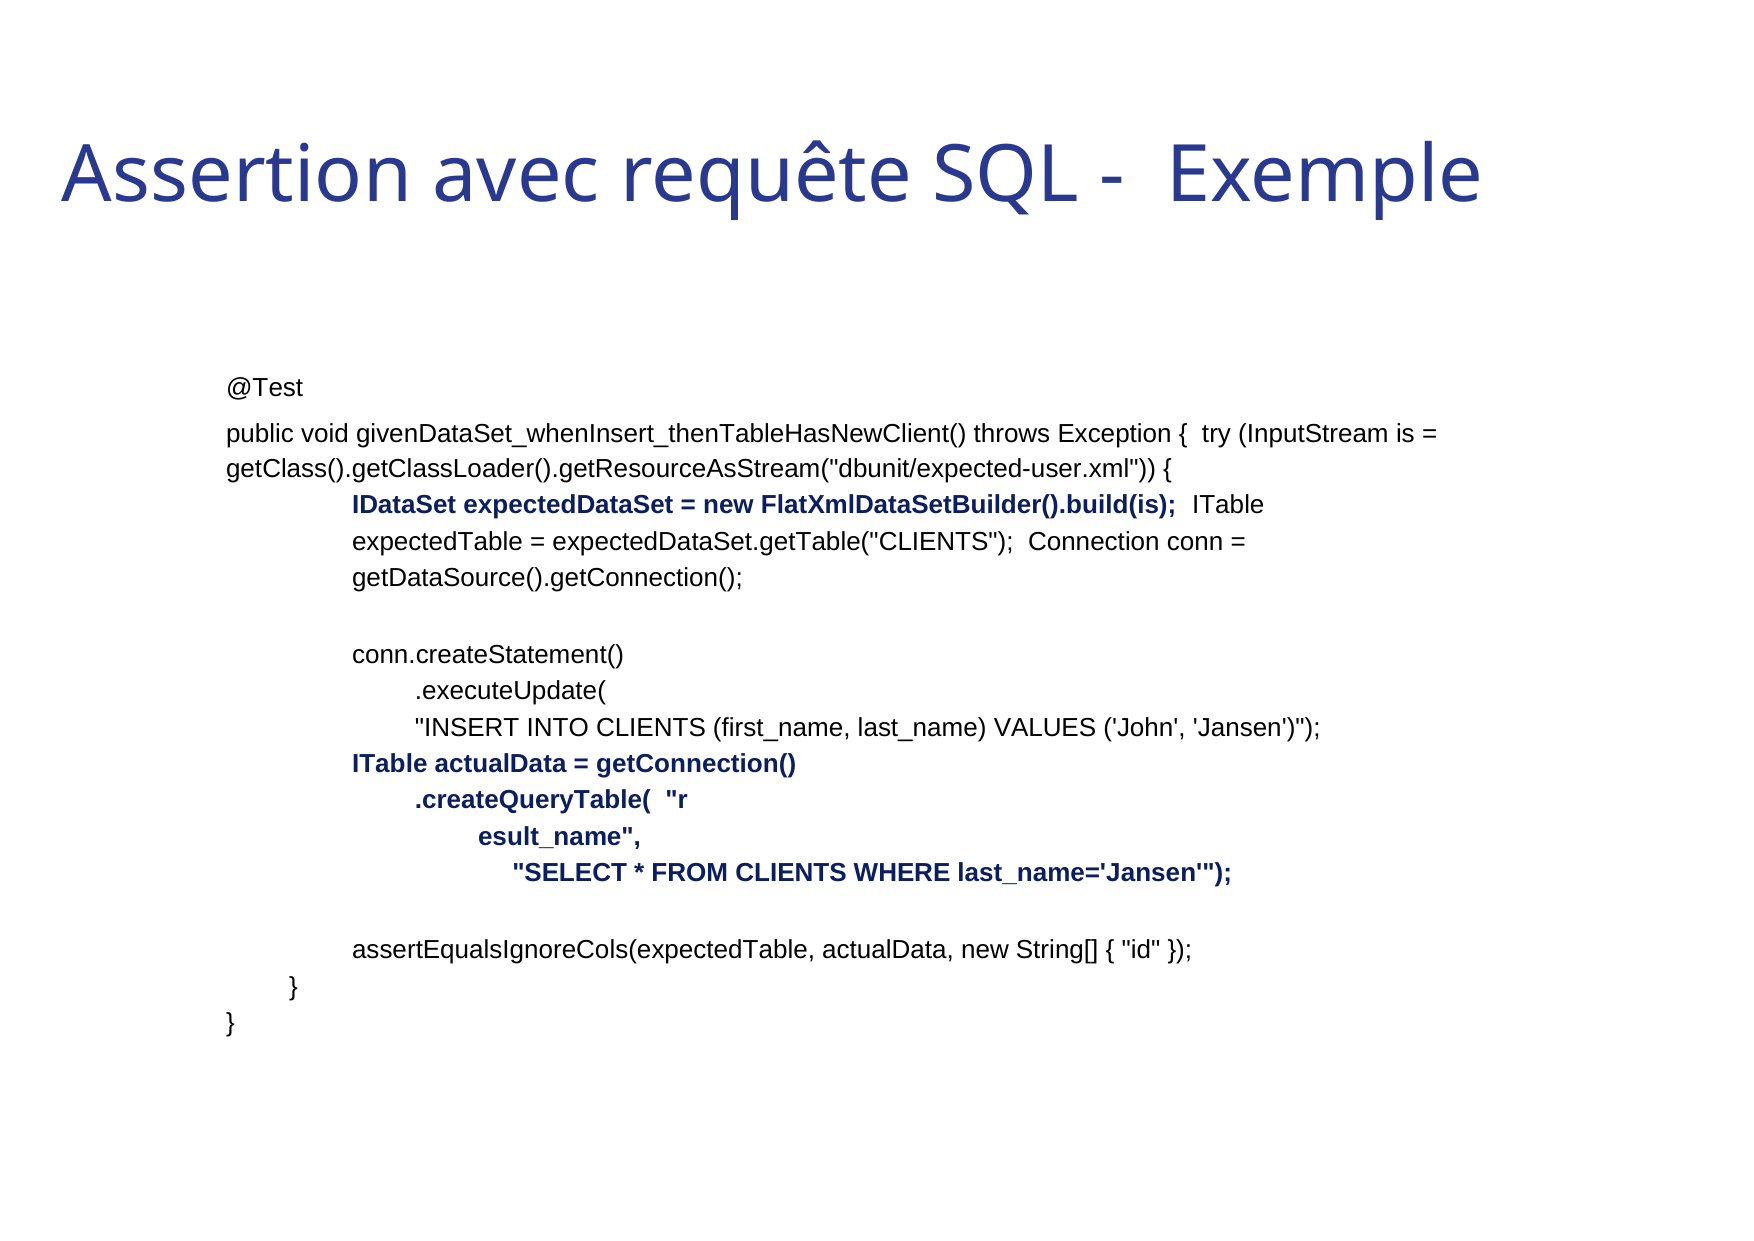

# Assertion avec requête SQL - Exemple
@Test
public void givenDataSet_whenInsert_thenTableHasNewClient() throws Exception { try (InputStream is =
getClass().getClassLoader().getResourceAsStream("dbunit/expected-user.xml")) {
IDataSet expectedDataSet = new FlatXmlDataSetBuilder().build(is); ITable expectedTable = expectedDataSet.getTable("CLIENTS"); Connection conn = getDataSource().getConnection();
conn.createStatement()
.executeUpdate(
"INSERT INTO CLIENTS (first_name, last_name) VALUES ('John', 'Jansen')");
ITable actualData = getConnection()
.createQueryTable( "result_name",
"SELECT * FROM CLIENTS WHERE last_name='Jansen'");
assertEqualsIgnoreCols(expectedTable, actualData, new String[] { "id" });
}
}